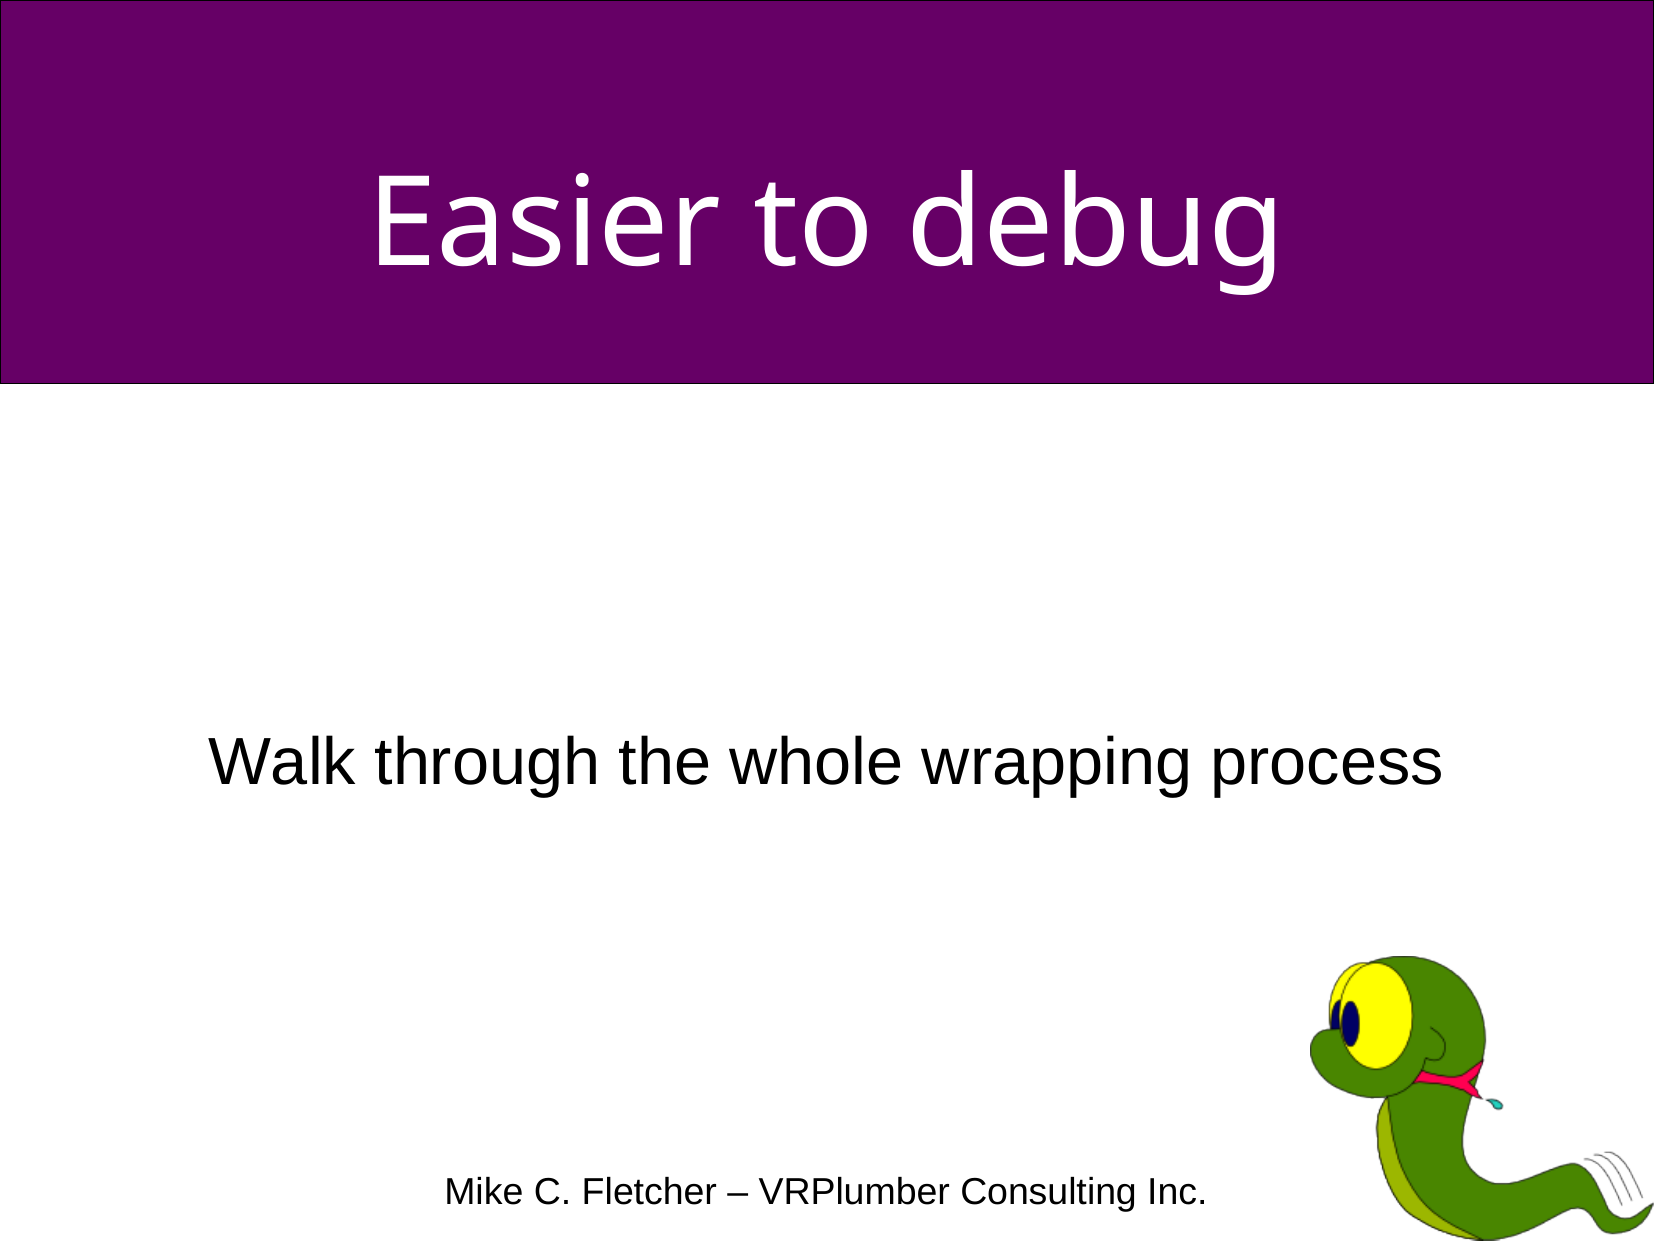

# Easier to debug
Walk through the whole wrapping process